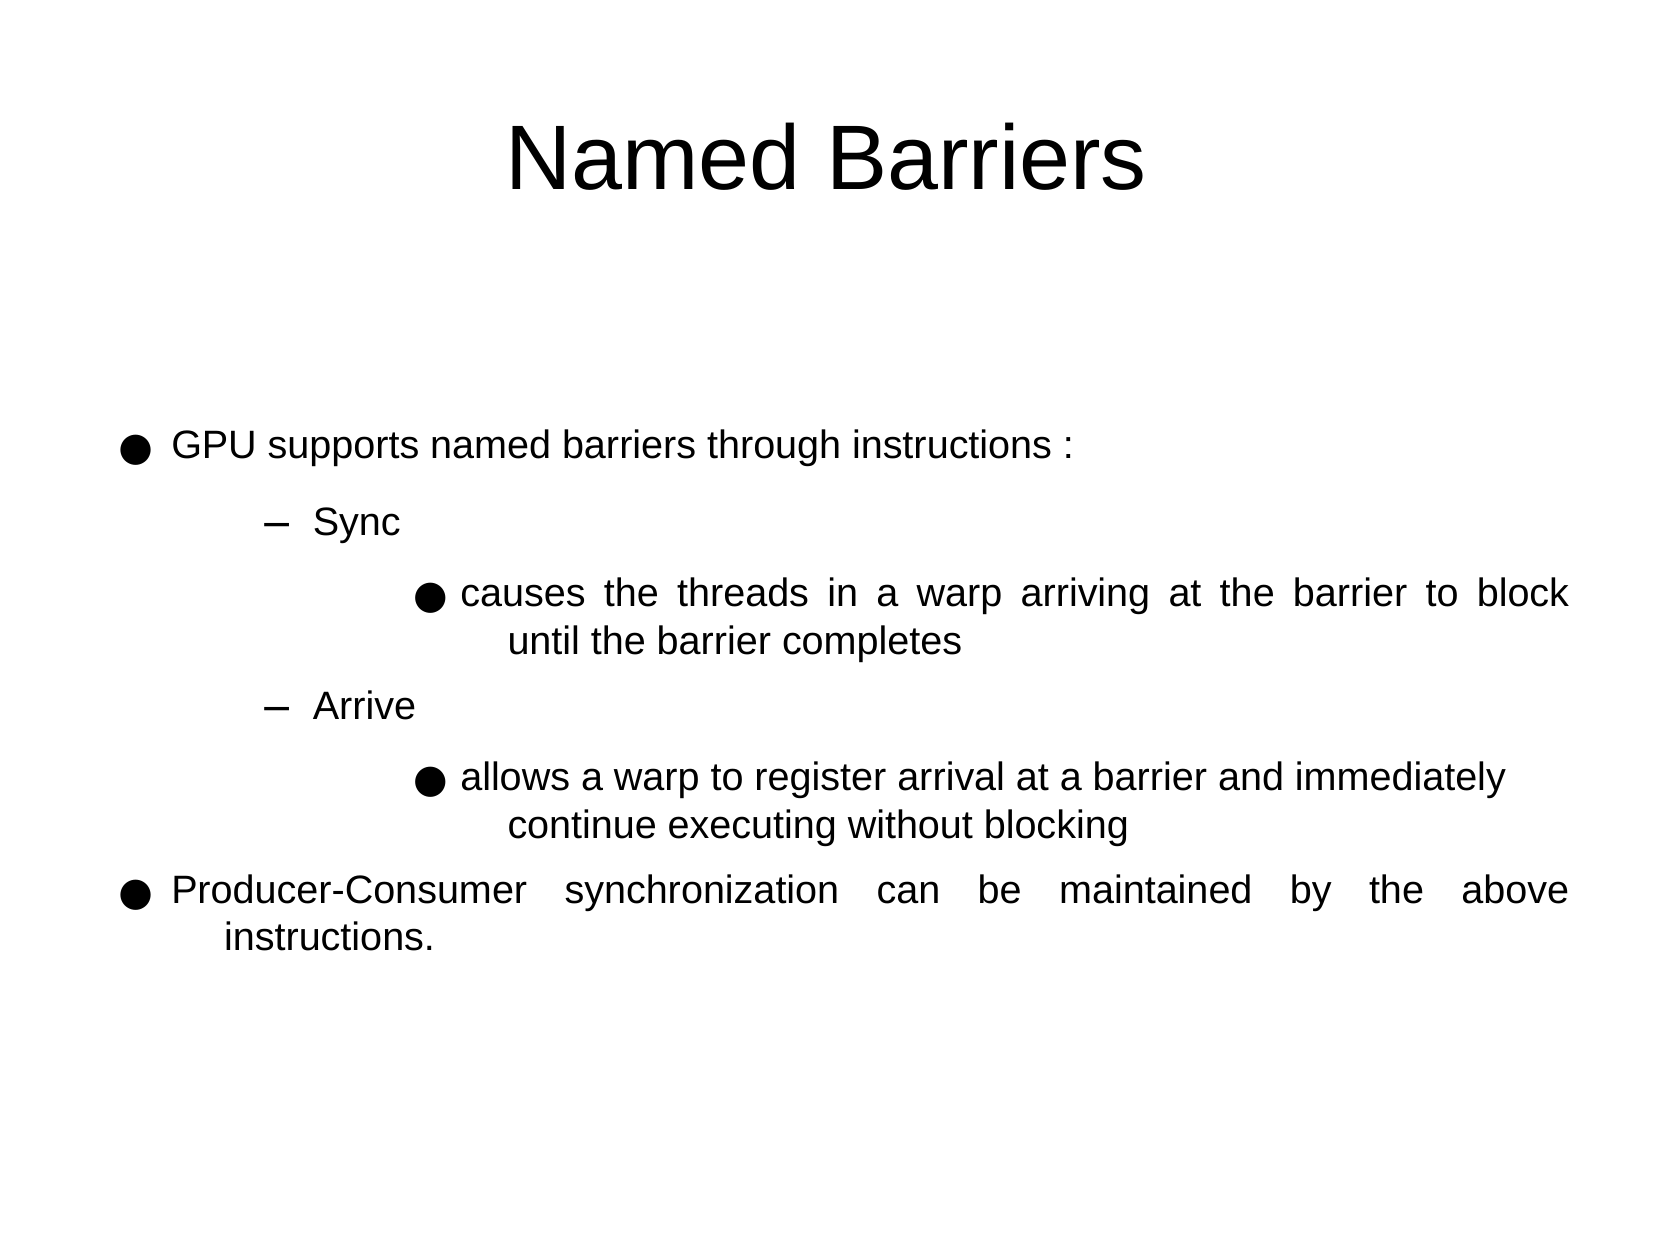

Named Barriers
GPU supports named barriers through instructions :
Sync
causes the threads in a warp arriving at the barrier to block until the barrier completes
Arrive
allows a warp to register arrival at a barrier and immediately continue executing without blocking
Producer-Consumer synchronization can be maintained by the above instructions.